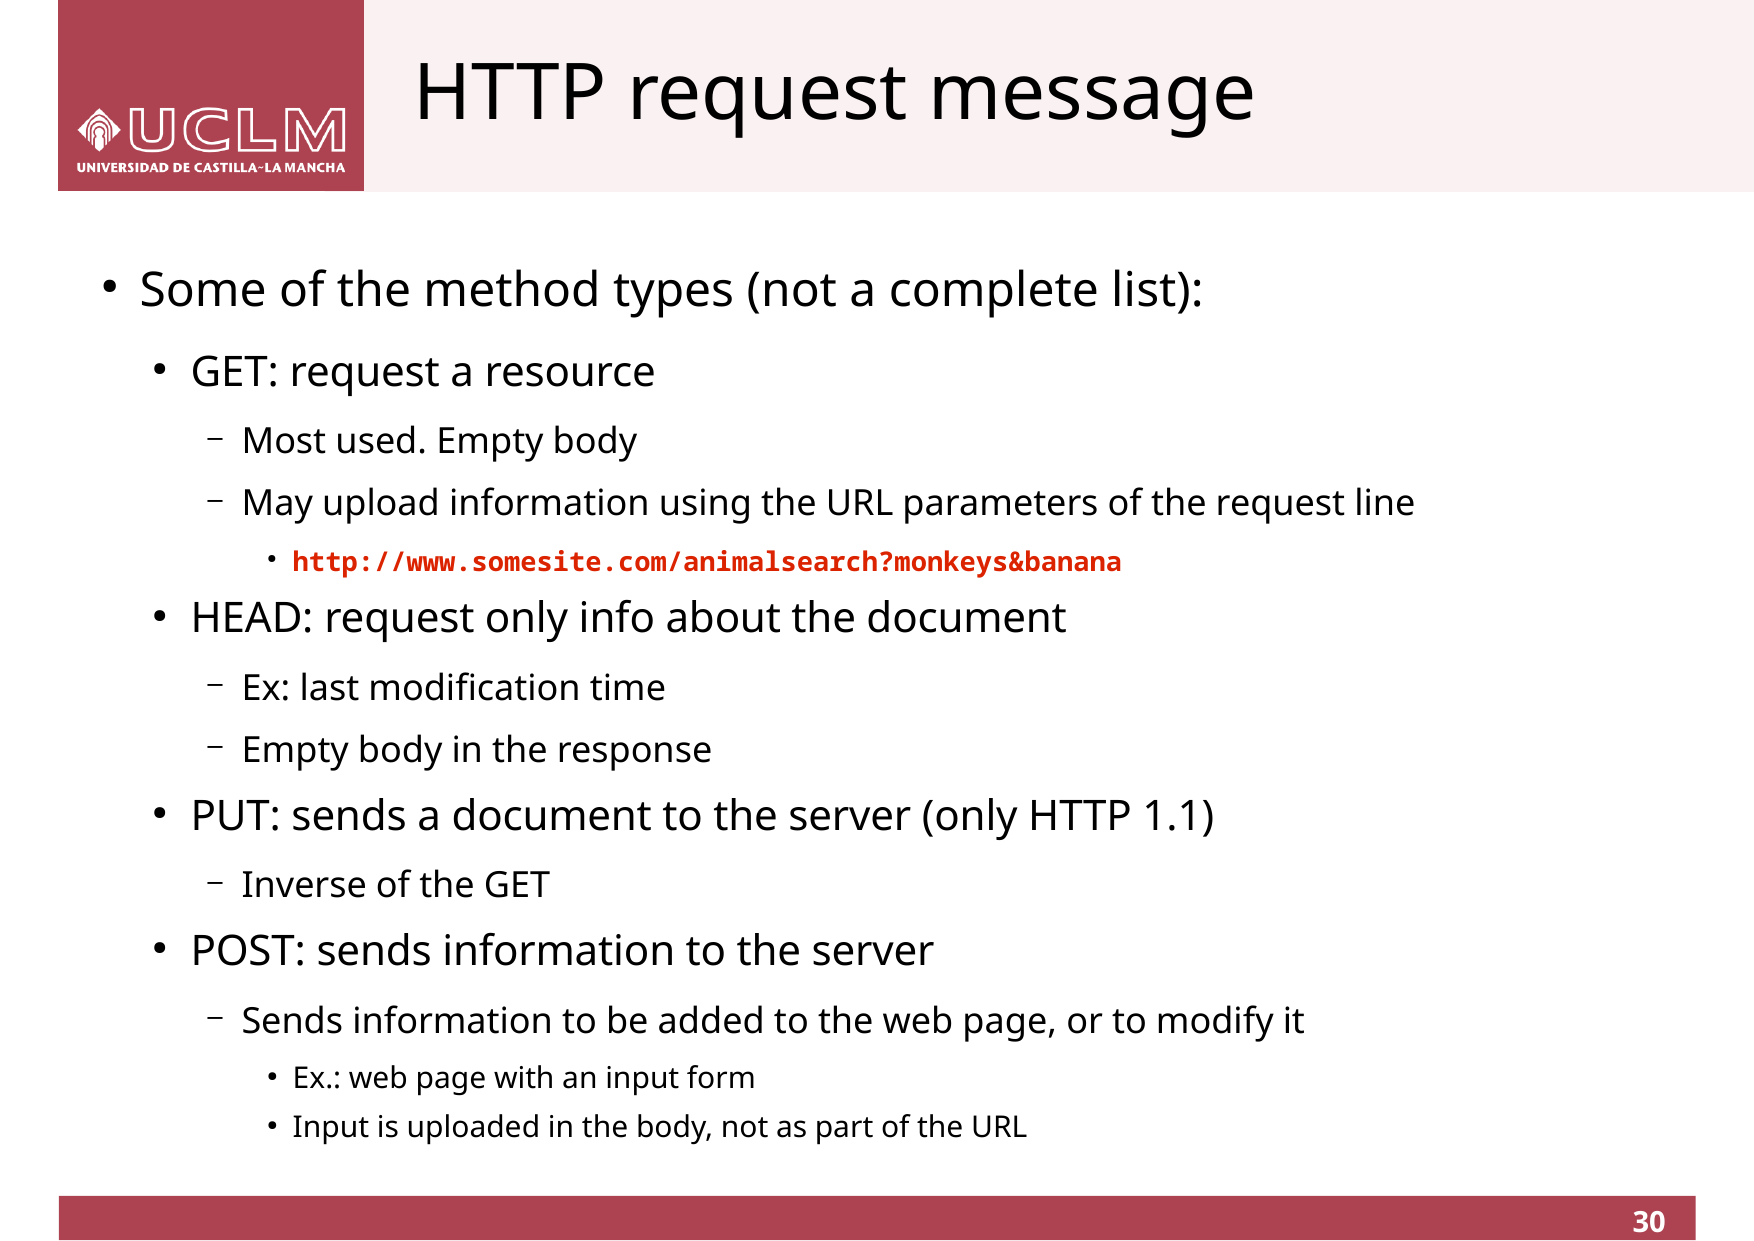

# HTTP request message
Some of the method types (not a complete list):
GET: request a resource
Most used. Empty body
May upload information using the URL parameters of the request line
http://www.somesite.com/animalsearch?monkeys&banana
HEAD: request only info about the document
Ex: last modification time
Empty body in the response
PUT: sends a document to the server (only HTTP 1.1)
Inverse of the GET
POST: sends information to the server
Sends information to be added to the web page, or to modify it
Ex.: web page with an input form
Input is uploaded in the body, not as part of the URL
30